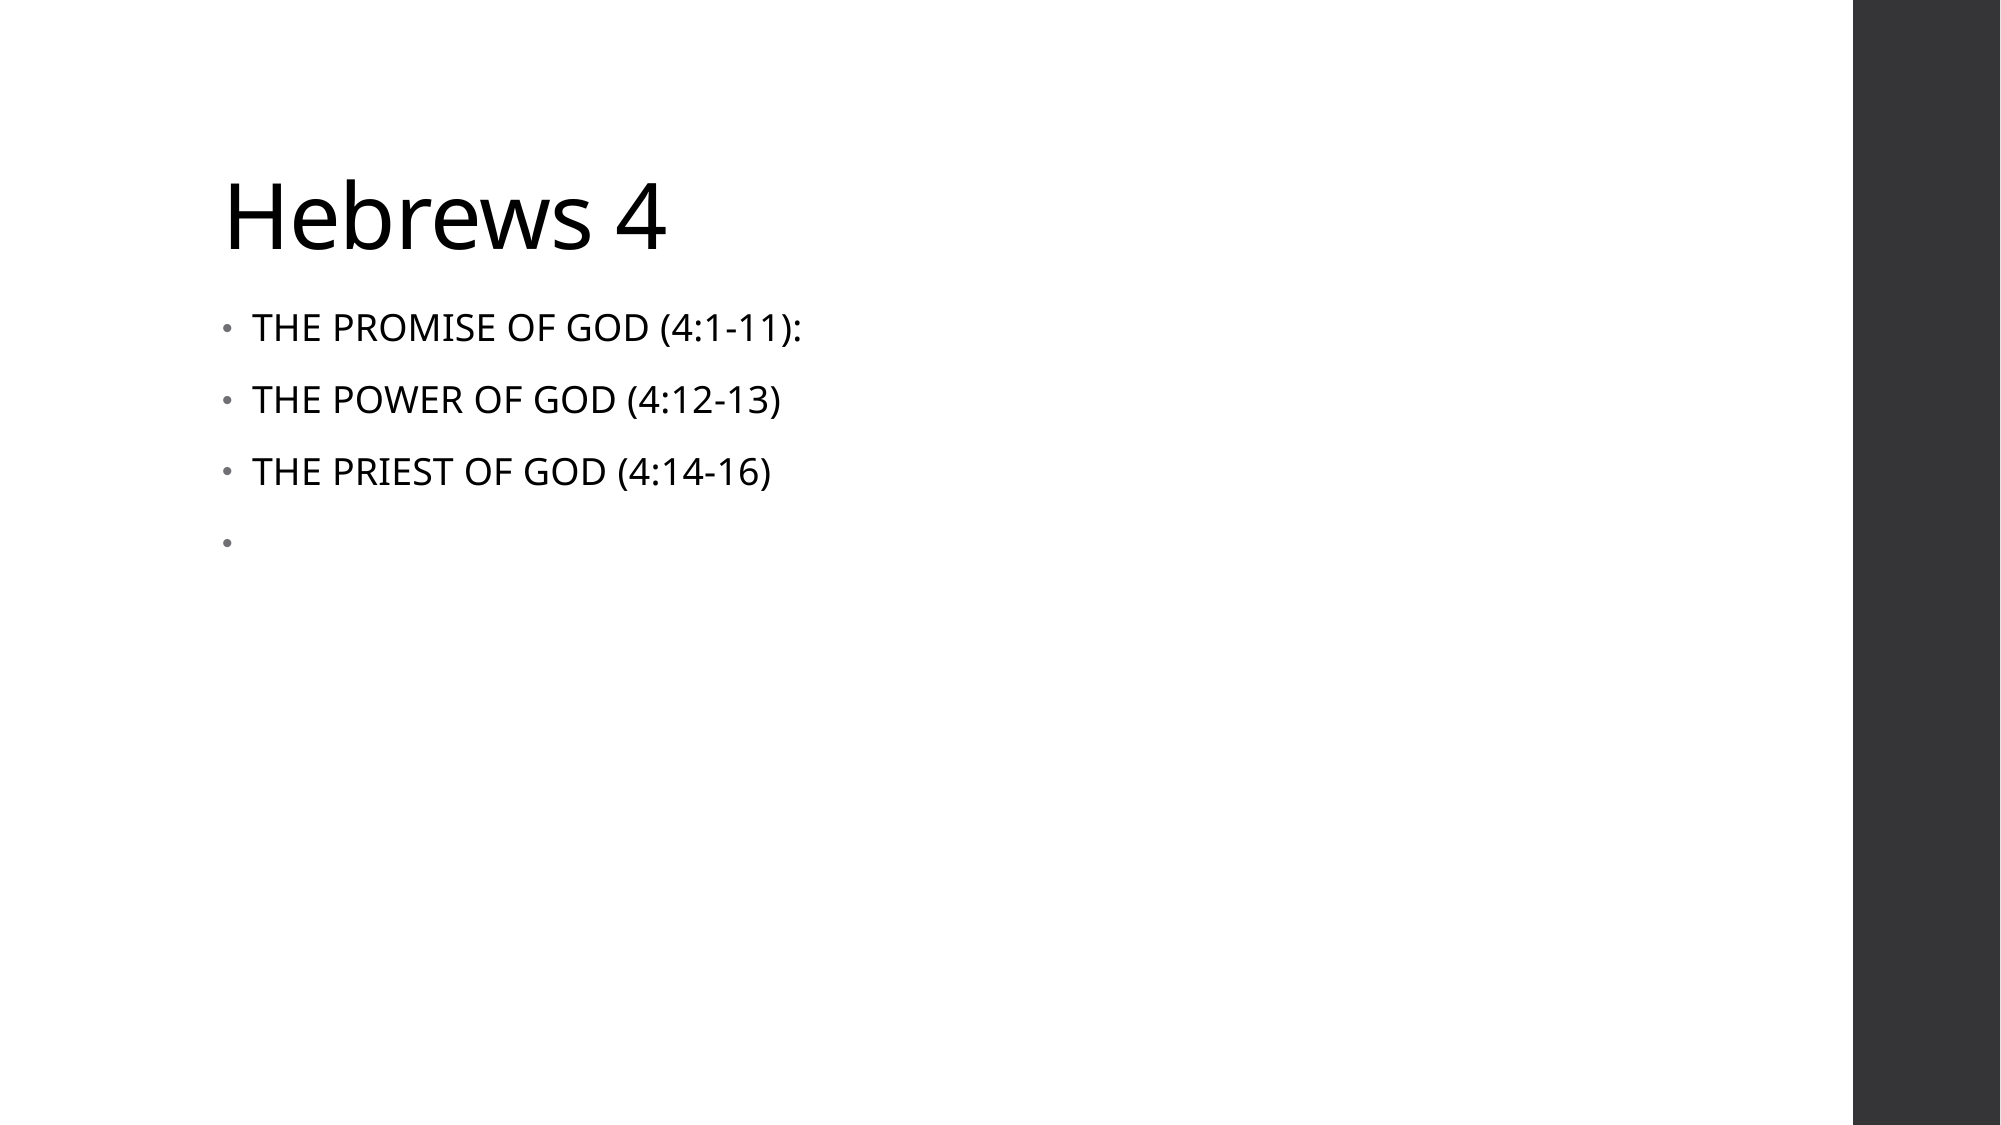

# Hebrews 4
THE PROMISE OF GOD (4:1-11):
THE POWER OF GOD (4:12-13)
THE PRIEST OF GOD (4:14-16)